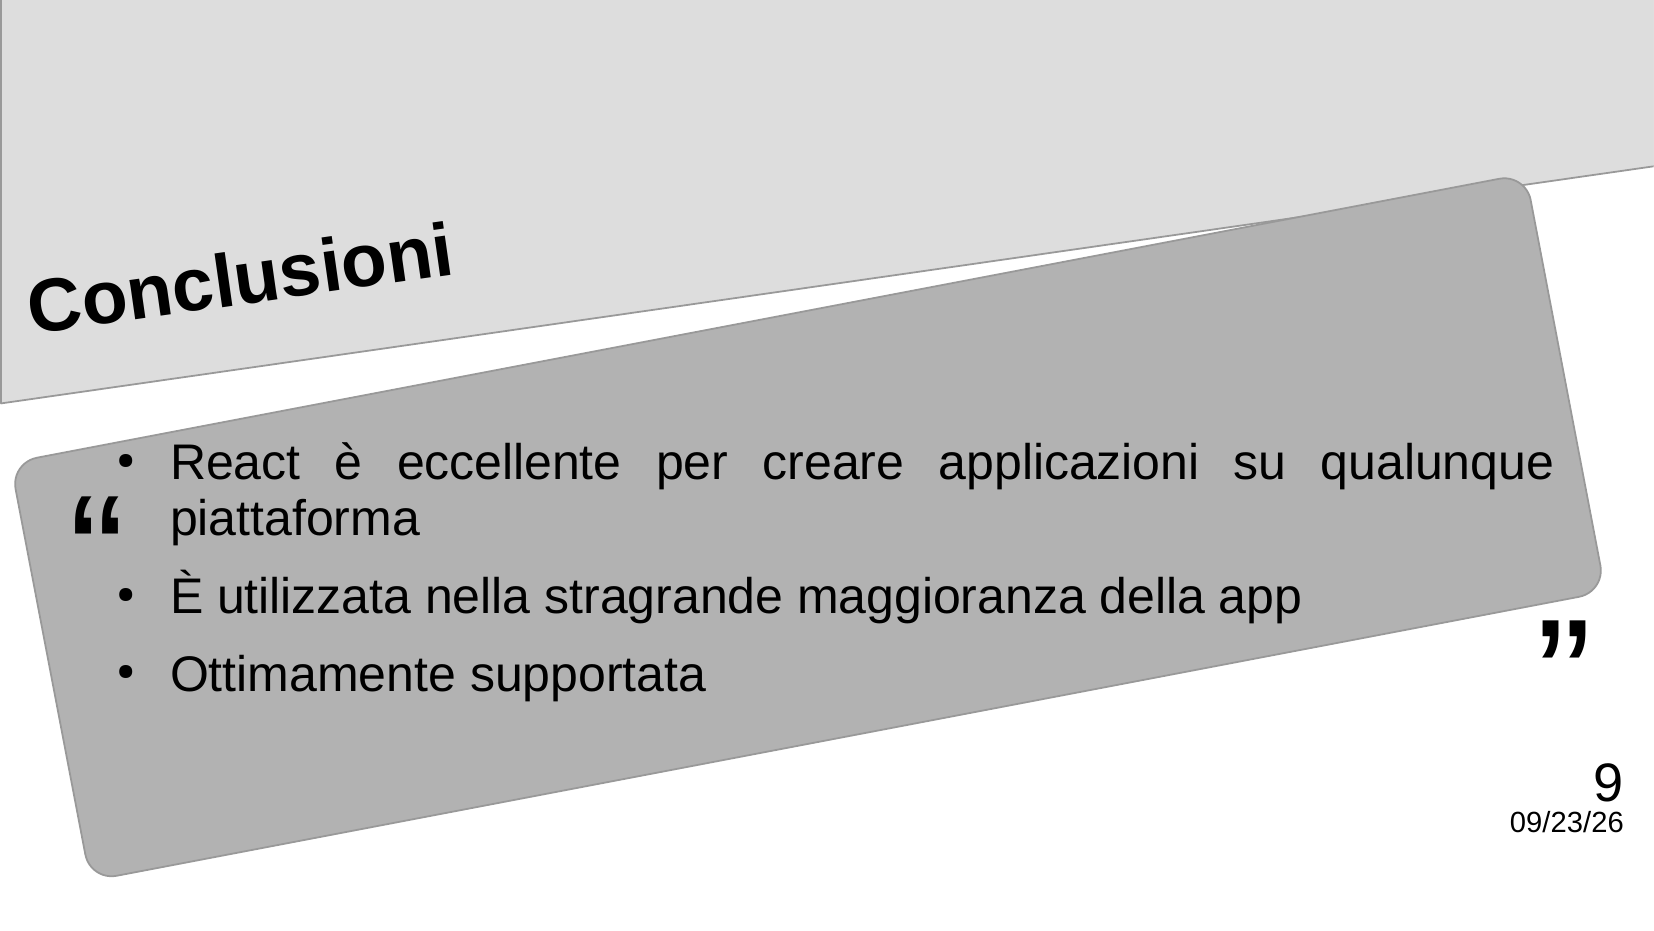

# Conclusioni
React è eccellente per creare applicazioni su qualunque piattaforma
È utilizzata nella stragrande maggioranza della app
Ottimamente supportata
9